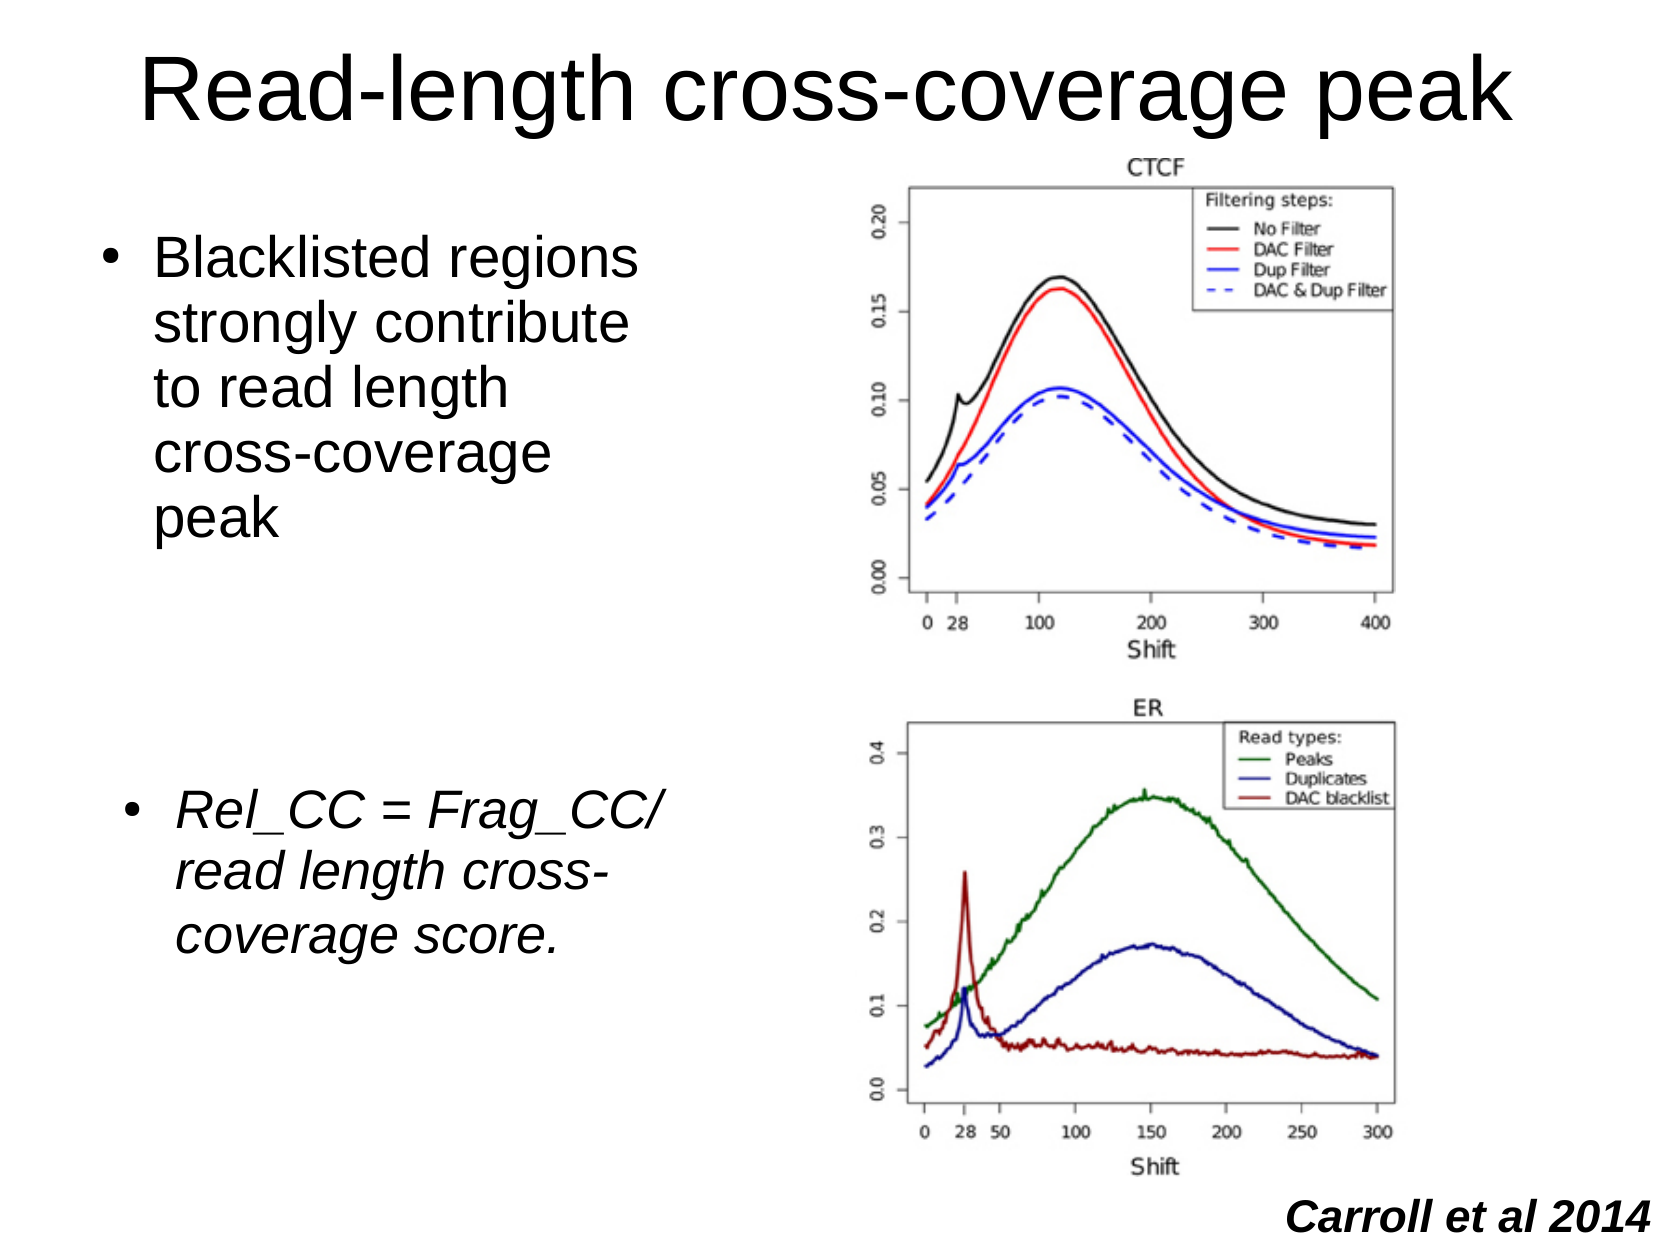

# Read-length cross-coverage peak
Blacklisted regions strongly contribute to read length cross-coverage peak
Rel_CC = Frag_CC/ read length cross-coverage score.
Carroll et al 2014